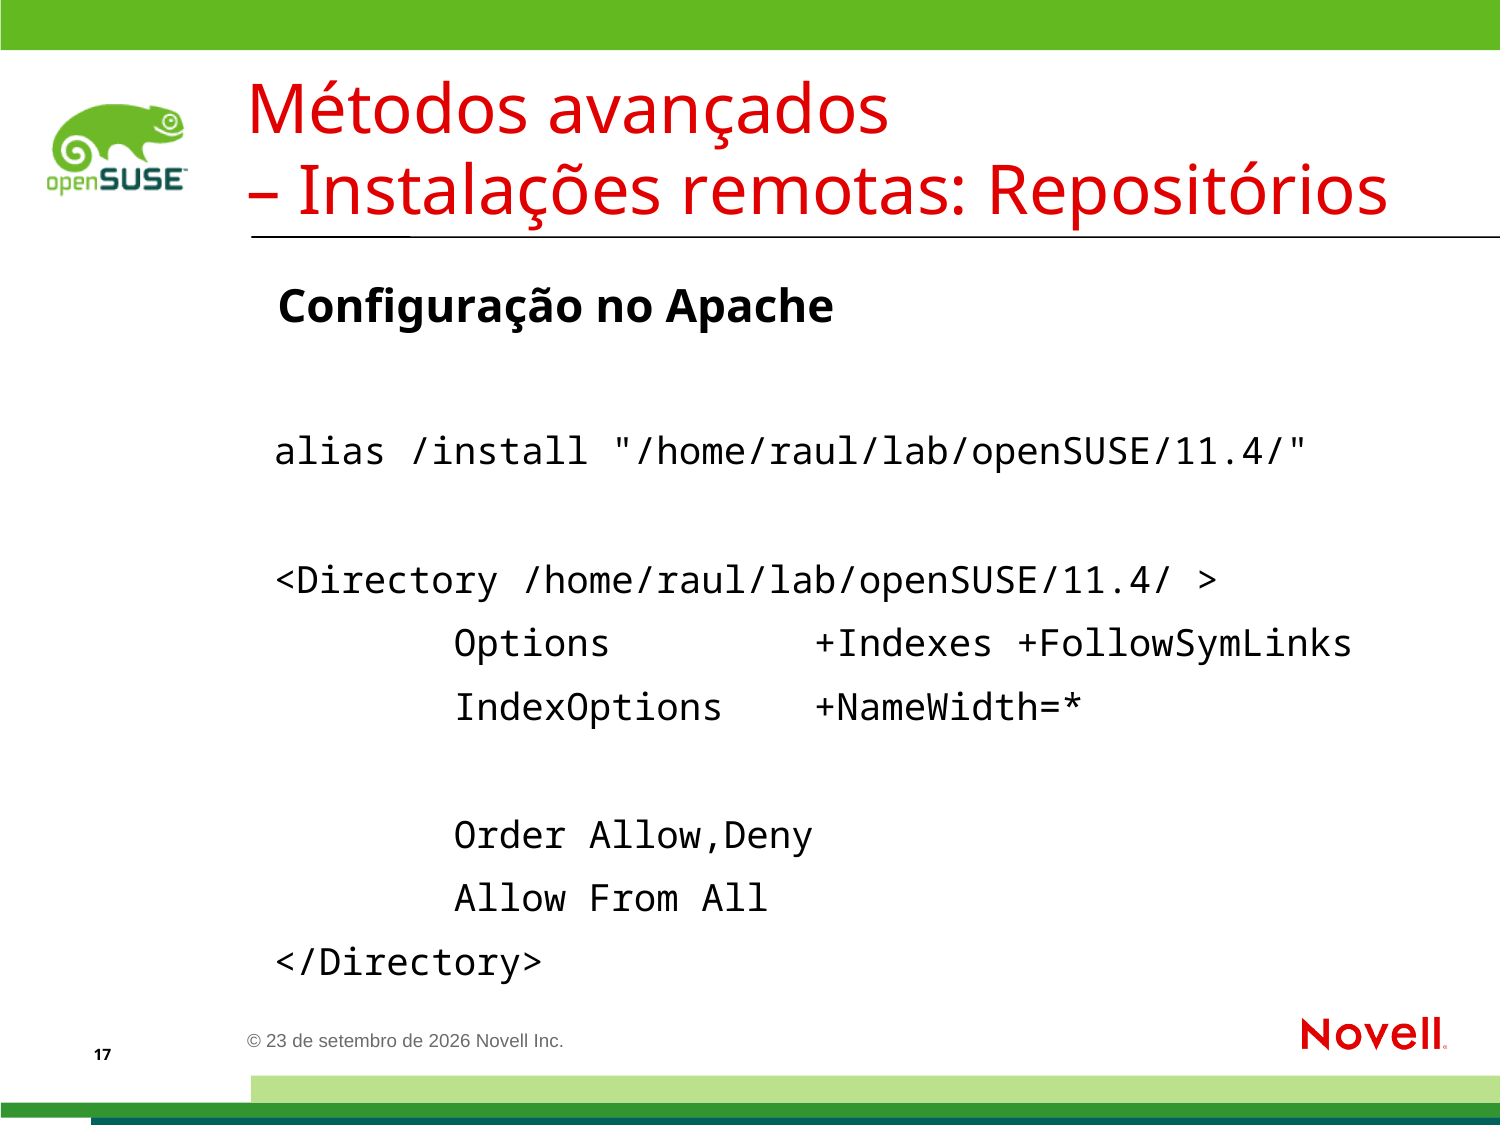

# Métodos avançados – Instalações remotas: Repositórios
Configuração no Apache
alias /install "/home/raul/lab/openSUSE/11.4/"
<Directory /home/raul/lab/openSUSE/11.4/ >
 Options +Indexes +FollowSymLinks
 IndexOptions +NameWidth=*
 Order Allow,Deny
 Allow From All
</Directory>